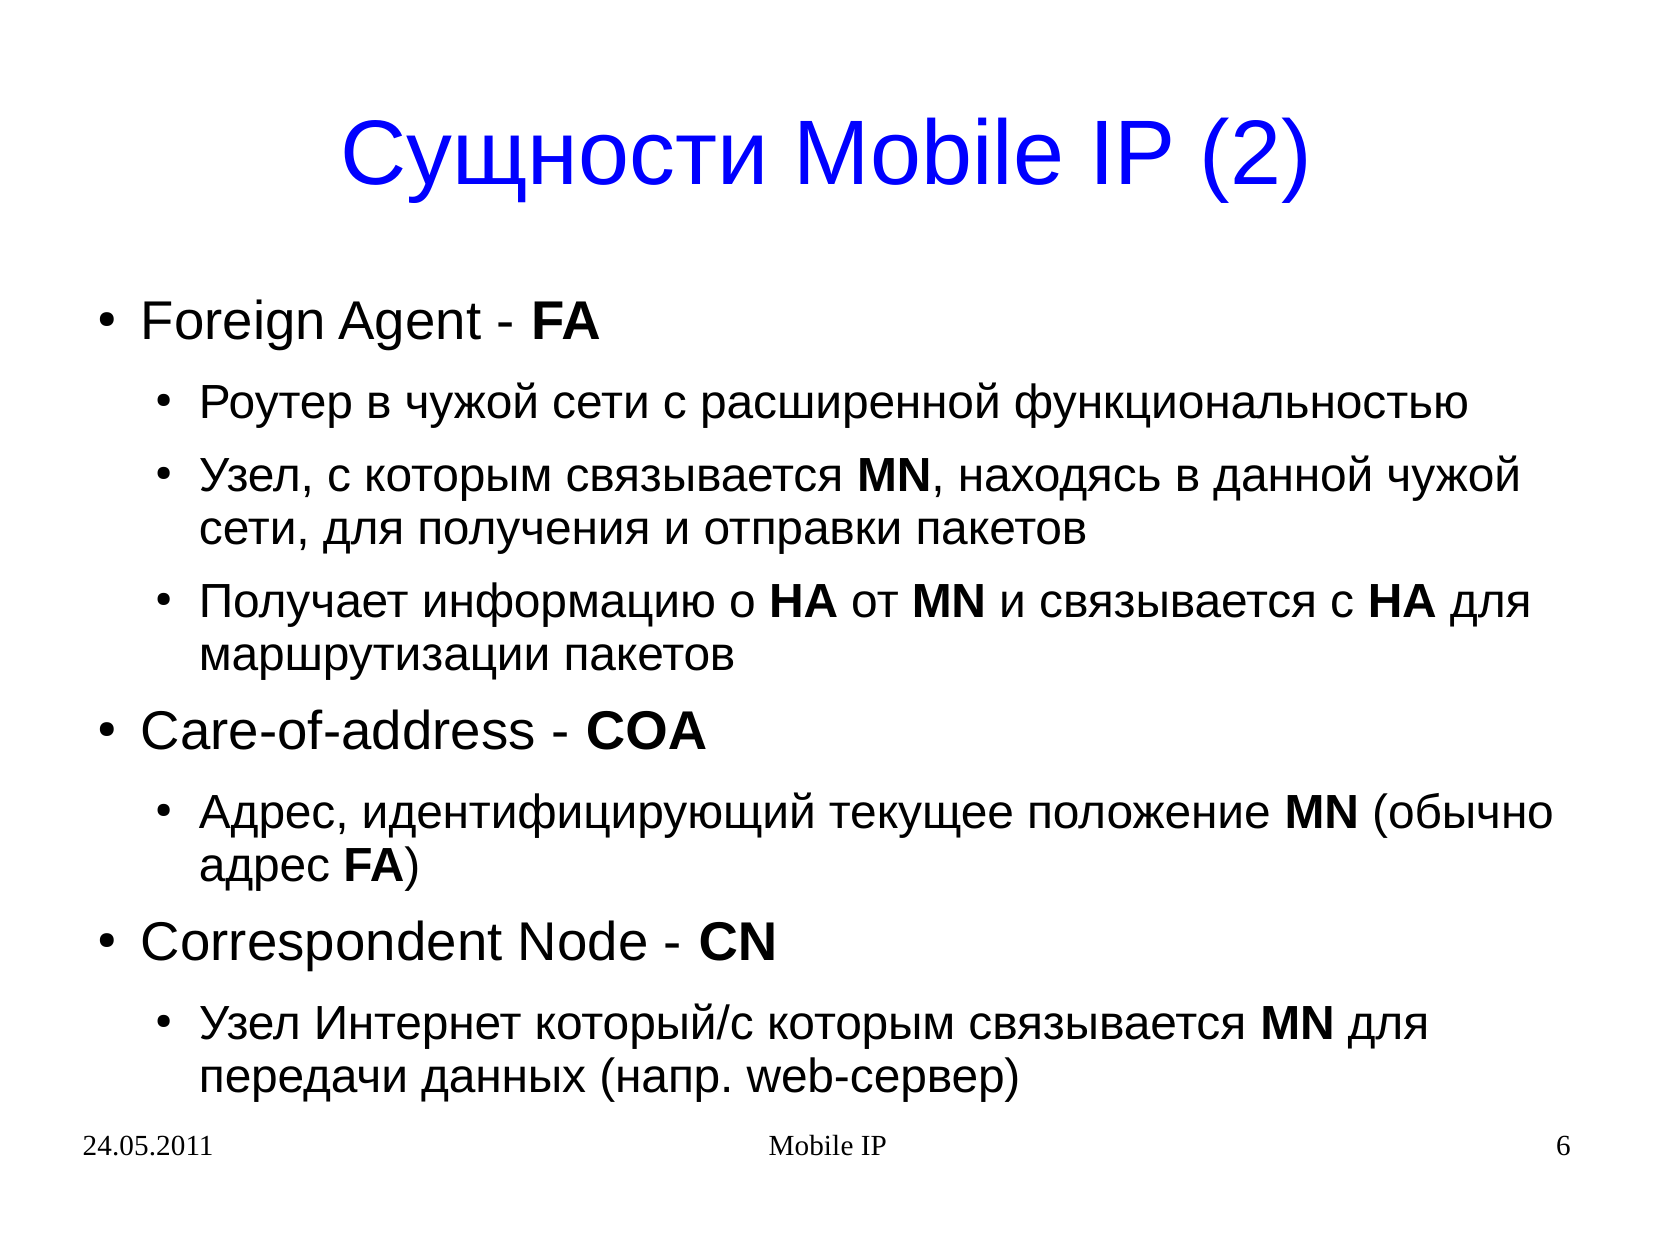

# Сущности Mobile IP (2)
Foreign Agent - FA
Роутер в чужой сети с расширенной функциональностью
Узел, с которым связывается MN, находясь в данной чужой сети, для получения и отправки пакетов
Получает информацию о HA от MN и связывается с HA для маршрутизации пакетов
Care-of-address - COA
Адрес, идентифицирующий текущее положение MN (обычно адрес FA)
Correspondent Node - CN
Узел Интернет который/с которым связывается MN для передачи данных (напр. web-сервер)
24.05.2011
Mobile IP
6